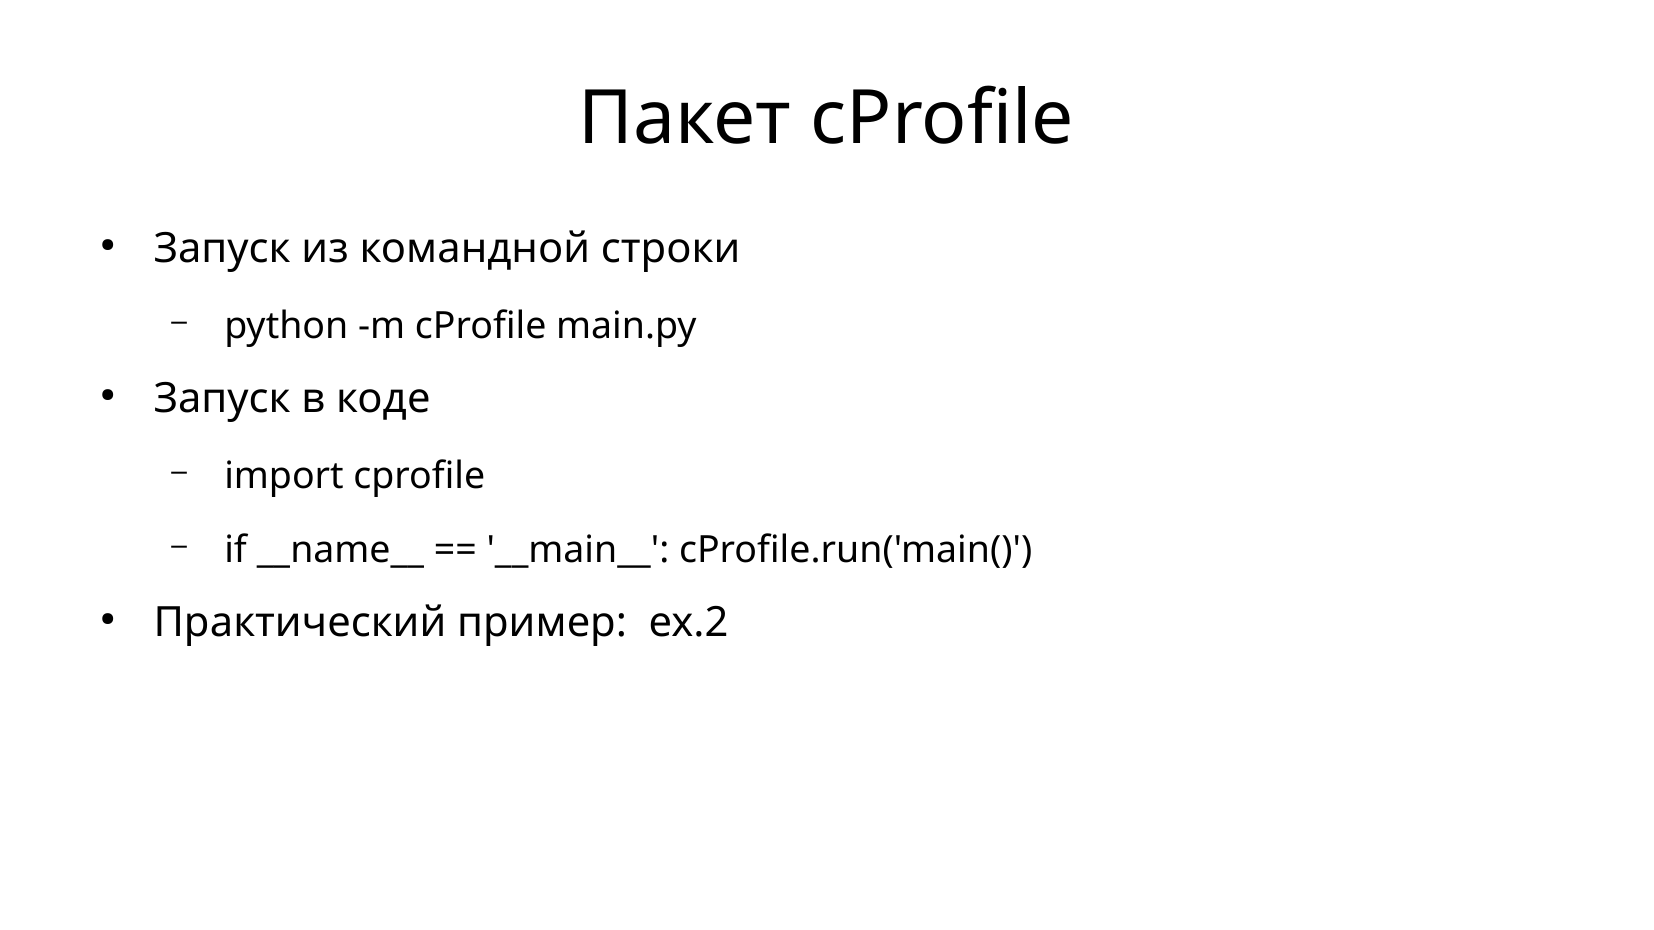

# Пакет cProfile
Запуск из командной строки
python -m cProfile main.py
Запуск в коде
import cprofile
if __name__ == '__main__': cProfile.run('main()')
Практический пример: ex.2